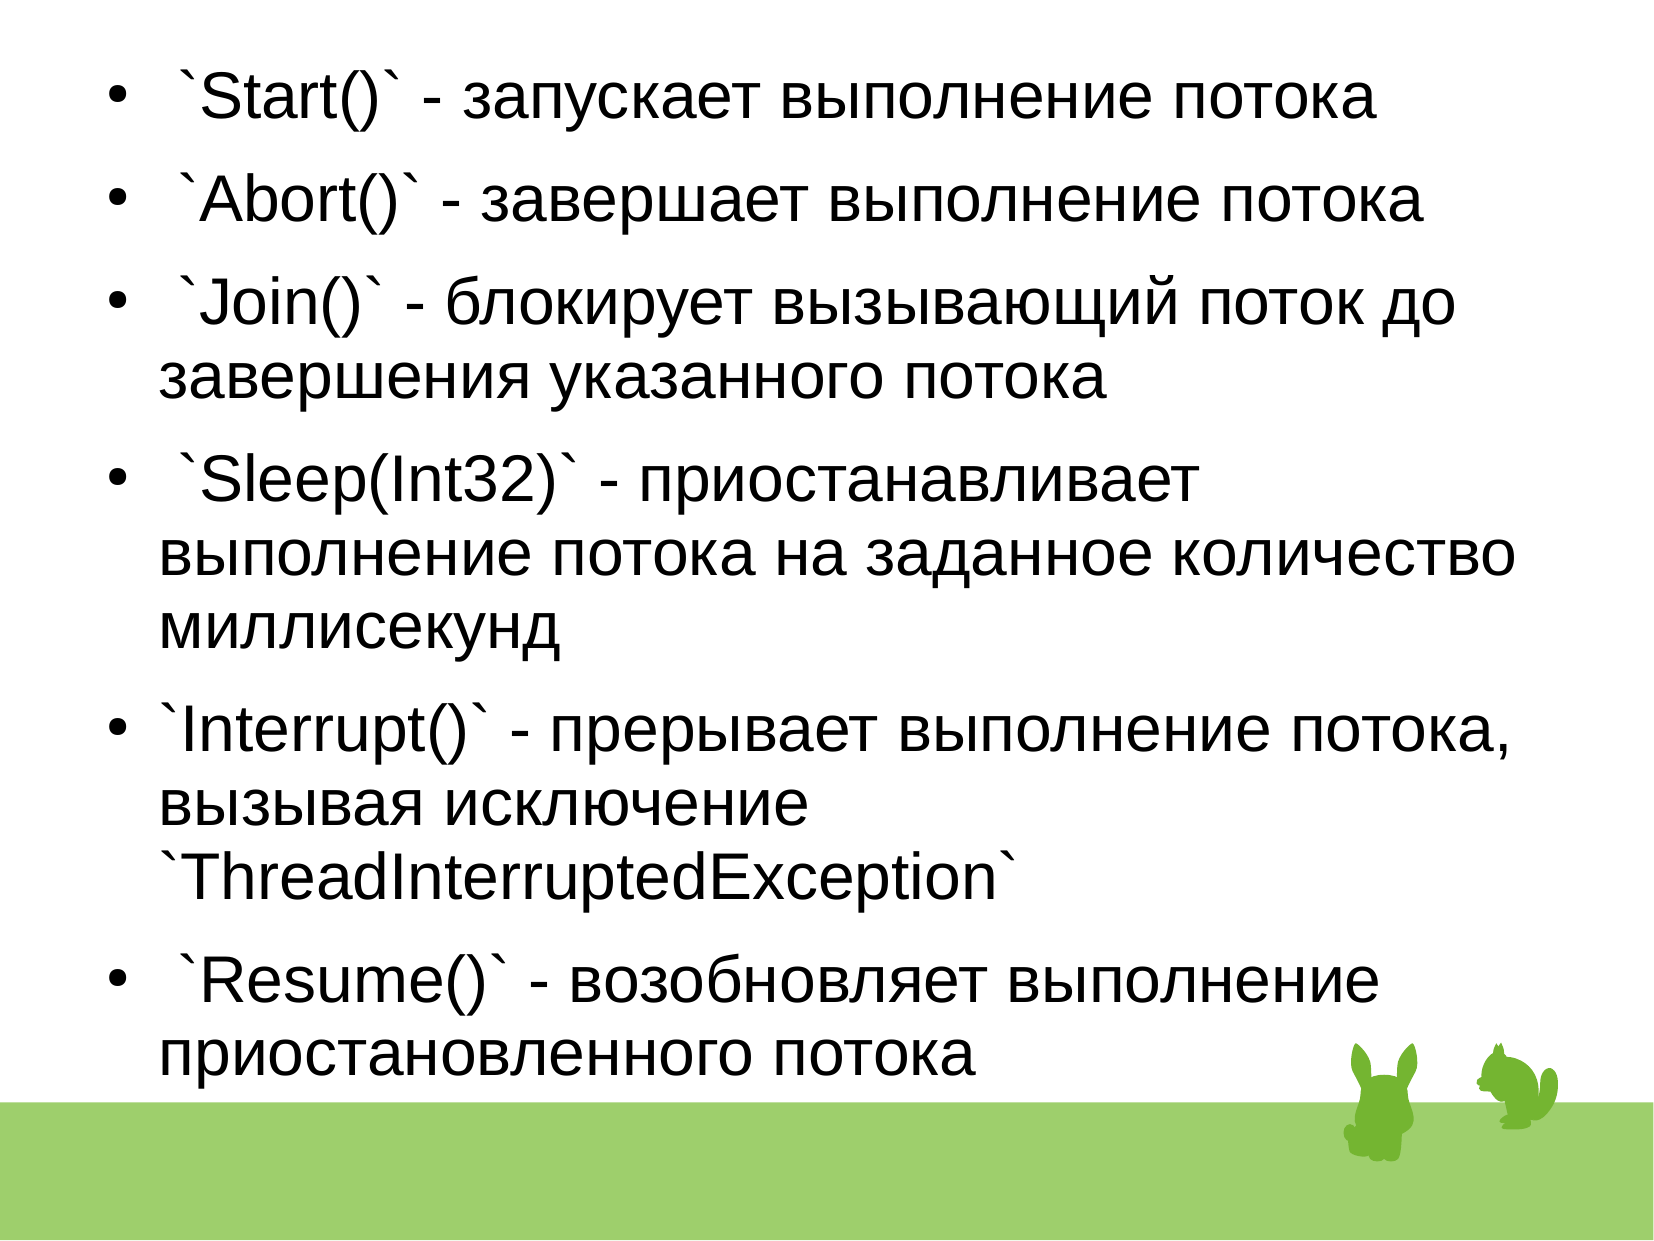

# `Start()` - запускает выполнение потока
 `Abort()` - завершает выполнение потока
 `Join()` - блокирует вызывающий поток до завершения указанного потока
 `Sleep(Int32)` - приостанавливает выполнение потока на заданное количество миллисекунд
`Interrupt()` - прерывает выполнение потока, вызывая исключение `ThreadInterruptedException`
 `Resume()` - возобновляет выполнение приостановленного потока